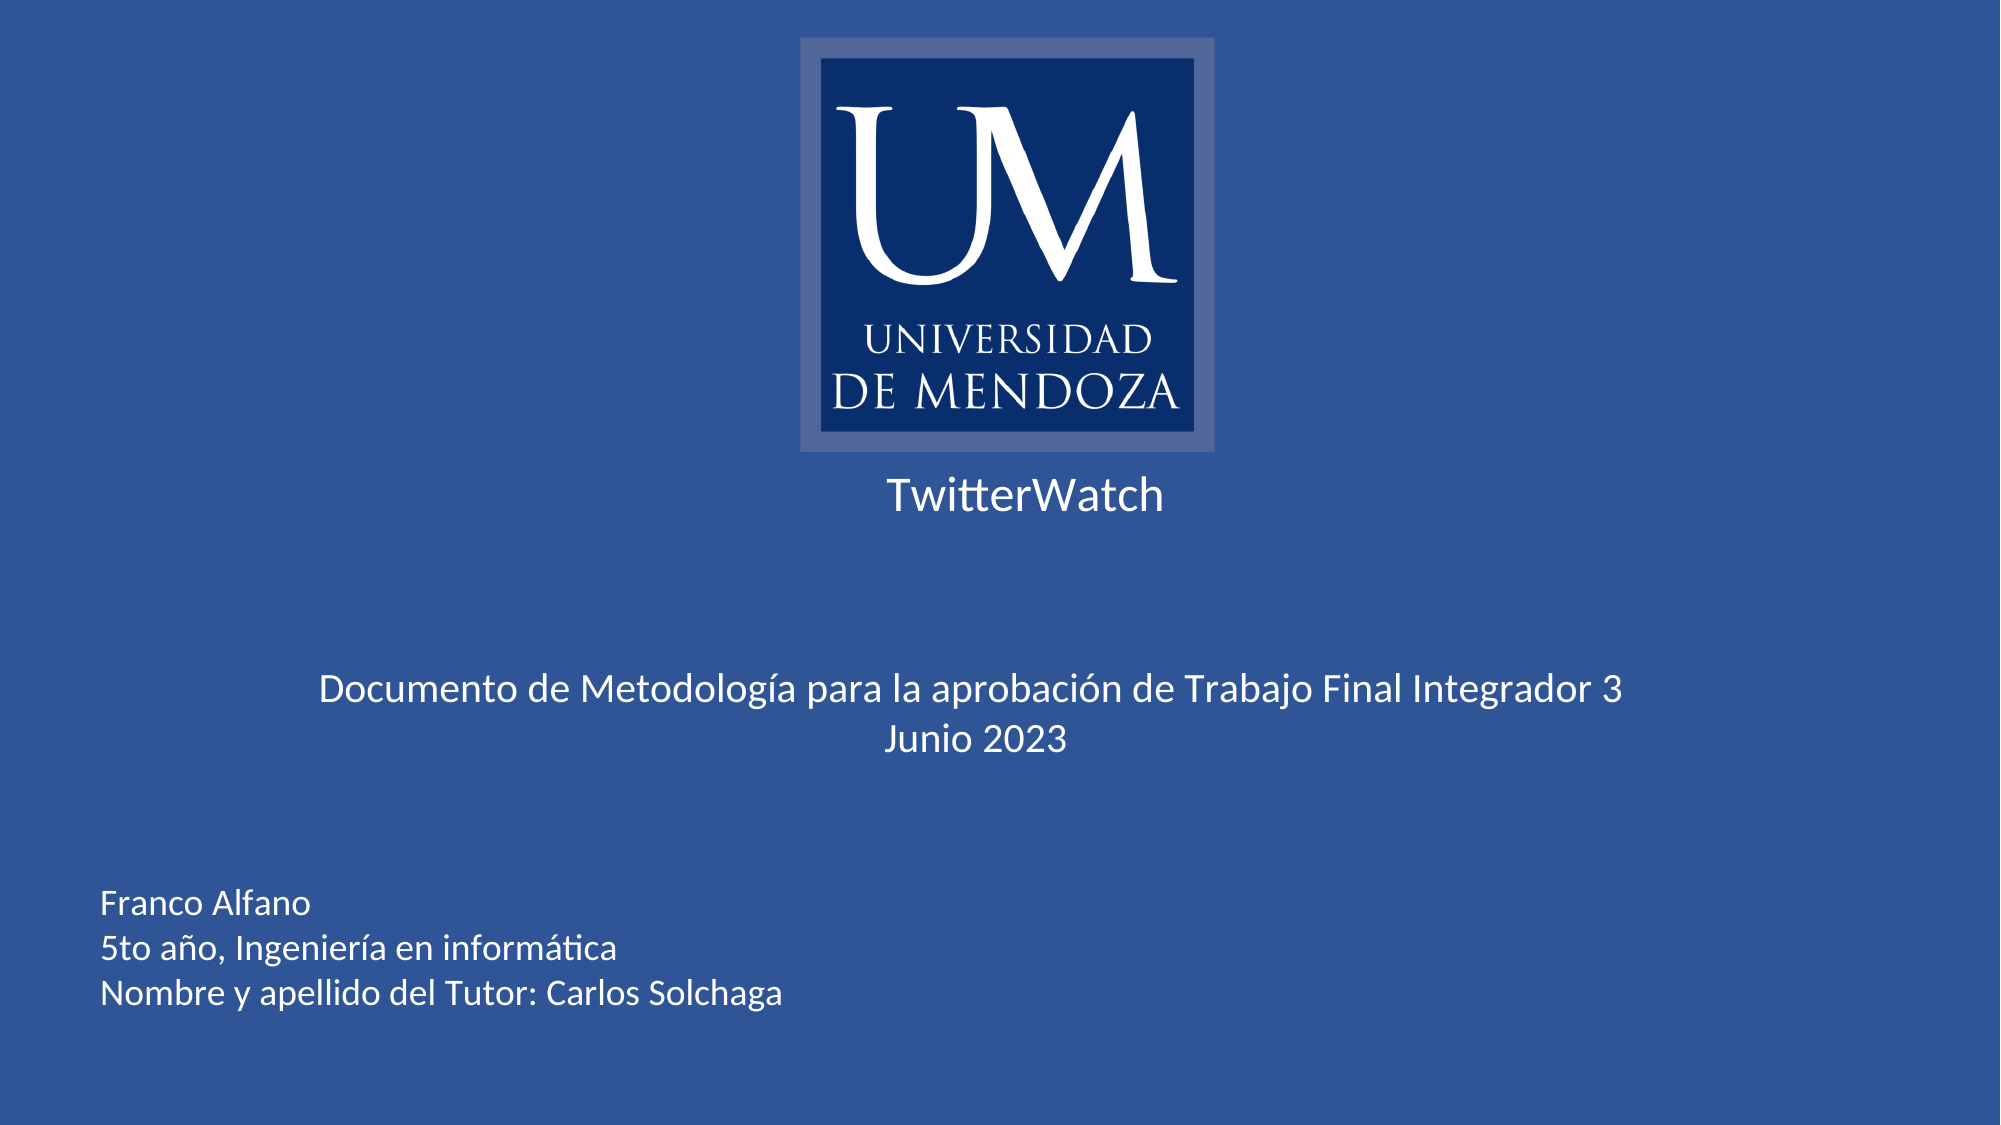

TwitterWatch
Documento de Metodología para la aprobación de Trabajo Final Integrador 3
Junio 2023
Franco Alfano
5to año, Ingeniería en informática
Nombre y apellido del Tutor: Carlos Solchaga